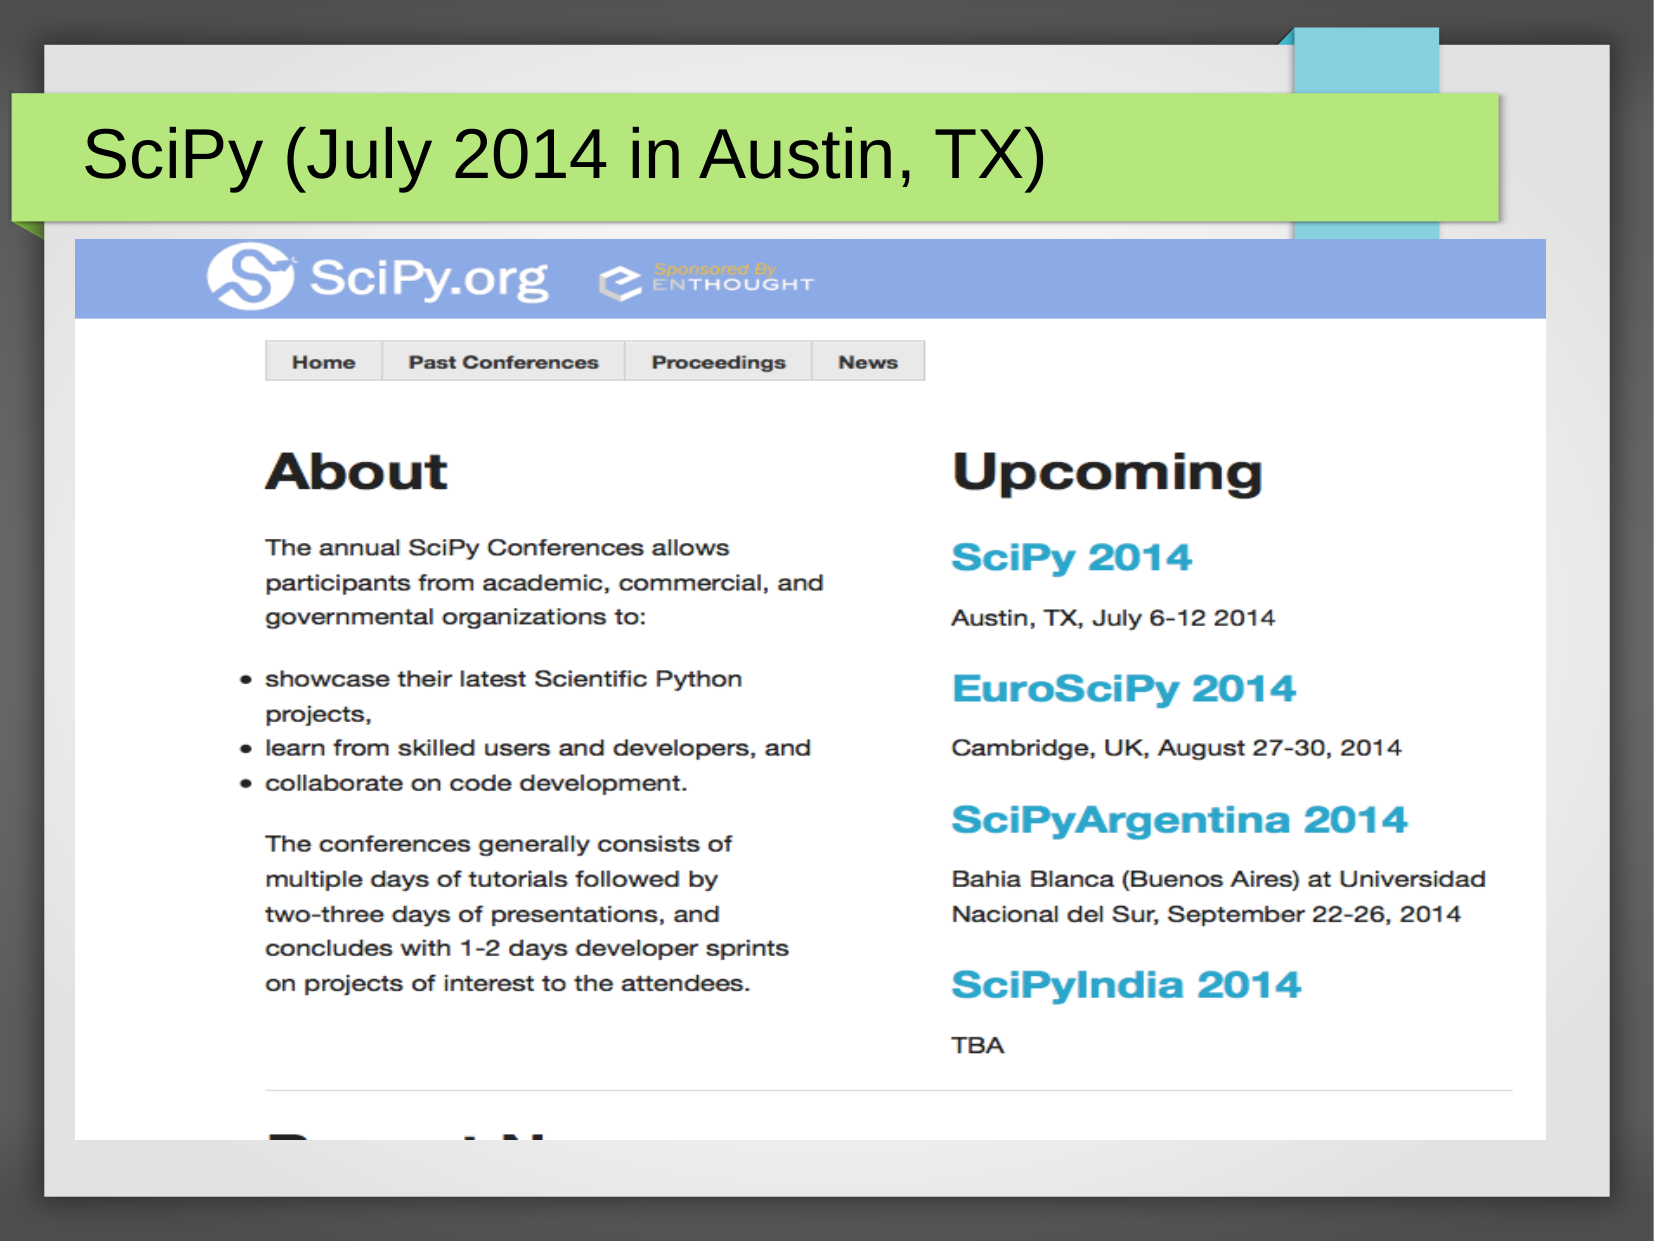

# SciPy (July 2014 in Austin, TX)